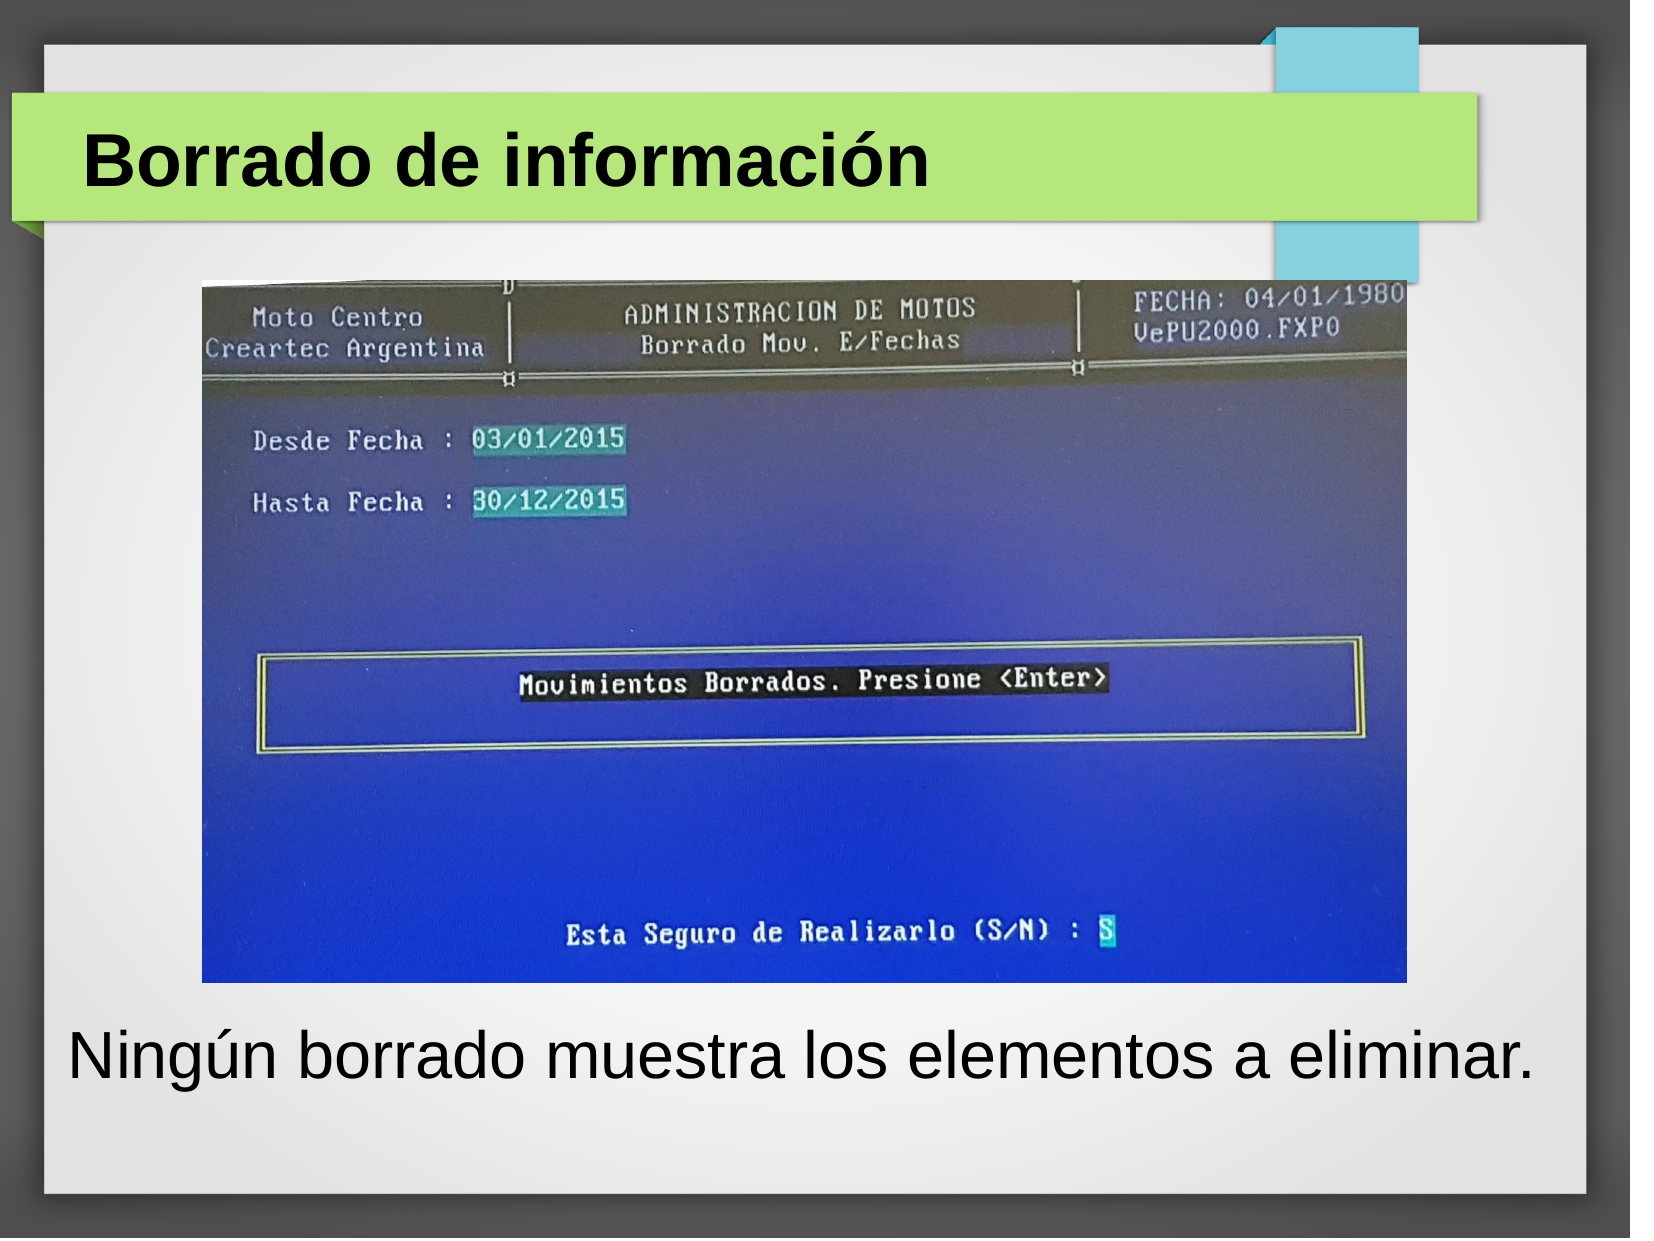

Borrado de información
Ningún borrado muestra los elementos a eliminar.